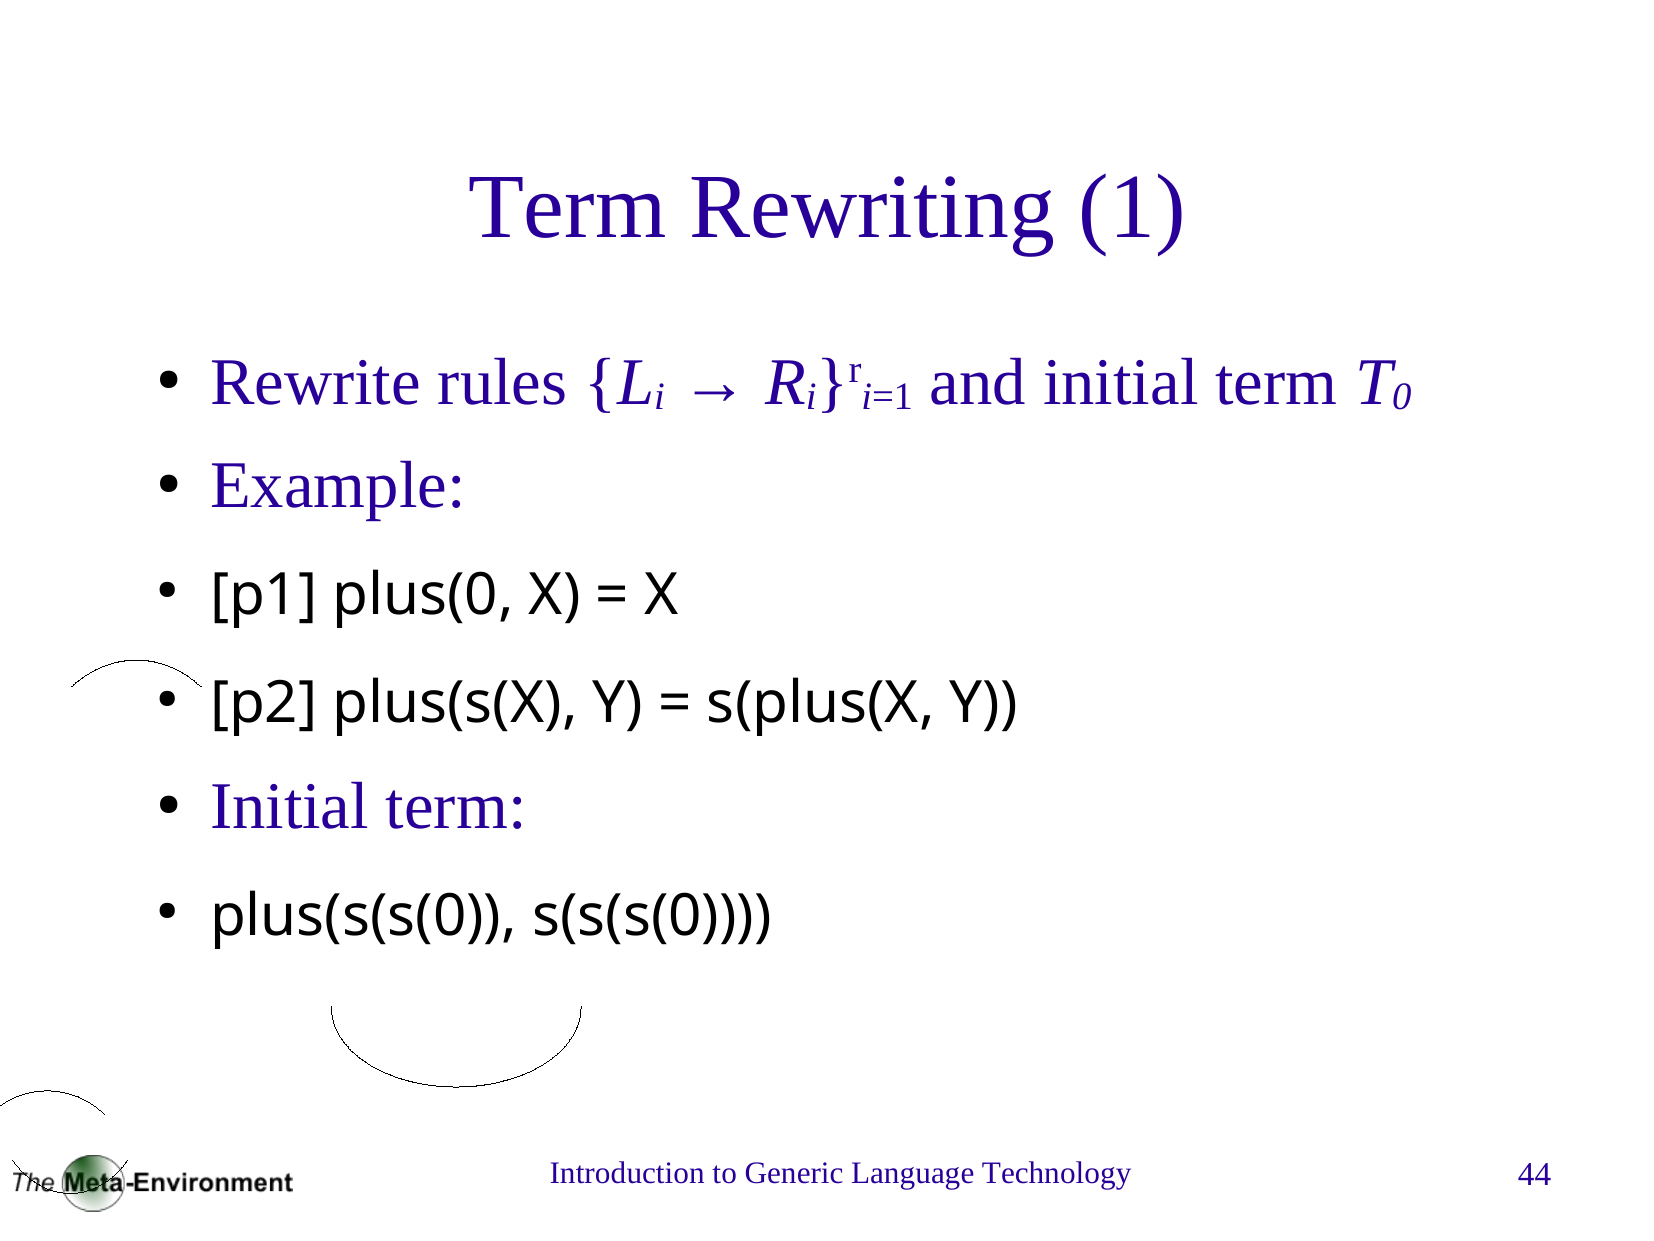

# Term Rewriting (1)
Rewrite rules {Li → Ri}ri=1 and initial term T0
Example:
[p1] plus(0, X) = X
[p2] plus(s(X), Y) = s(plus(X, Y))
Initial term:
plus(s(s(0)), s(s(s(0))))